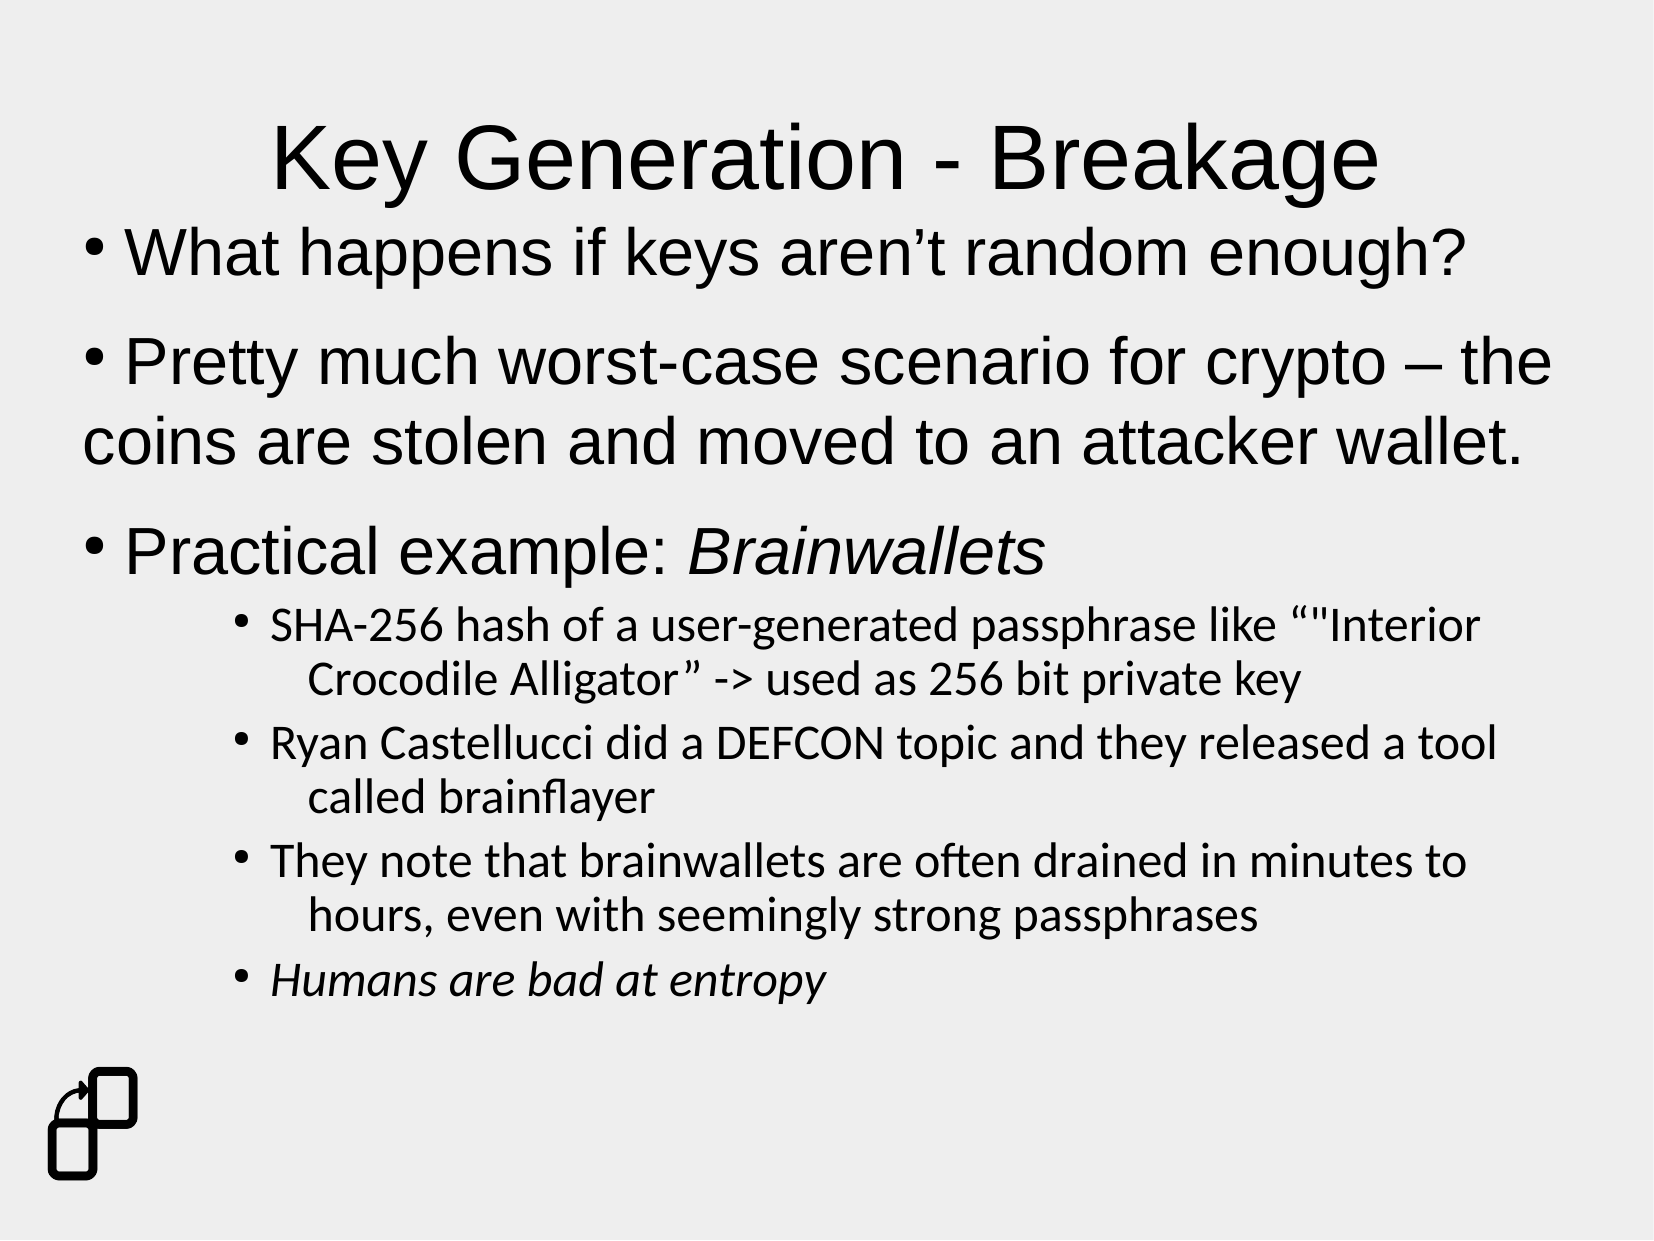

# Key Generation - Breakage
 What happens if keys aren’t random enough?
 Pretty much worst-case scenario for crypto – the coins are stolen and moved to an attacker wallet.
 Practical example: Brainwallets
SHA-256 hash of a user-generated passphrase like “"Interior Crocodile Alligator” -> used as 256 bit private key
Ryan Castellucci did a DEFCON topic and they released a tool called brainflayer
They note that brainwallets are often drained in minutes to hours, even with seemingly strong passphrases
Humans are bad at entropy